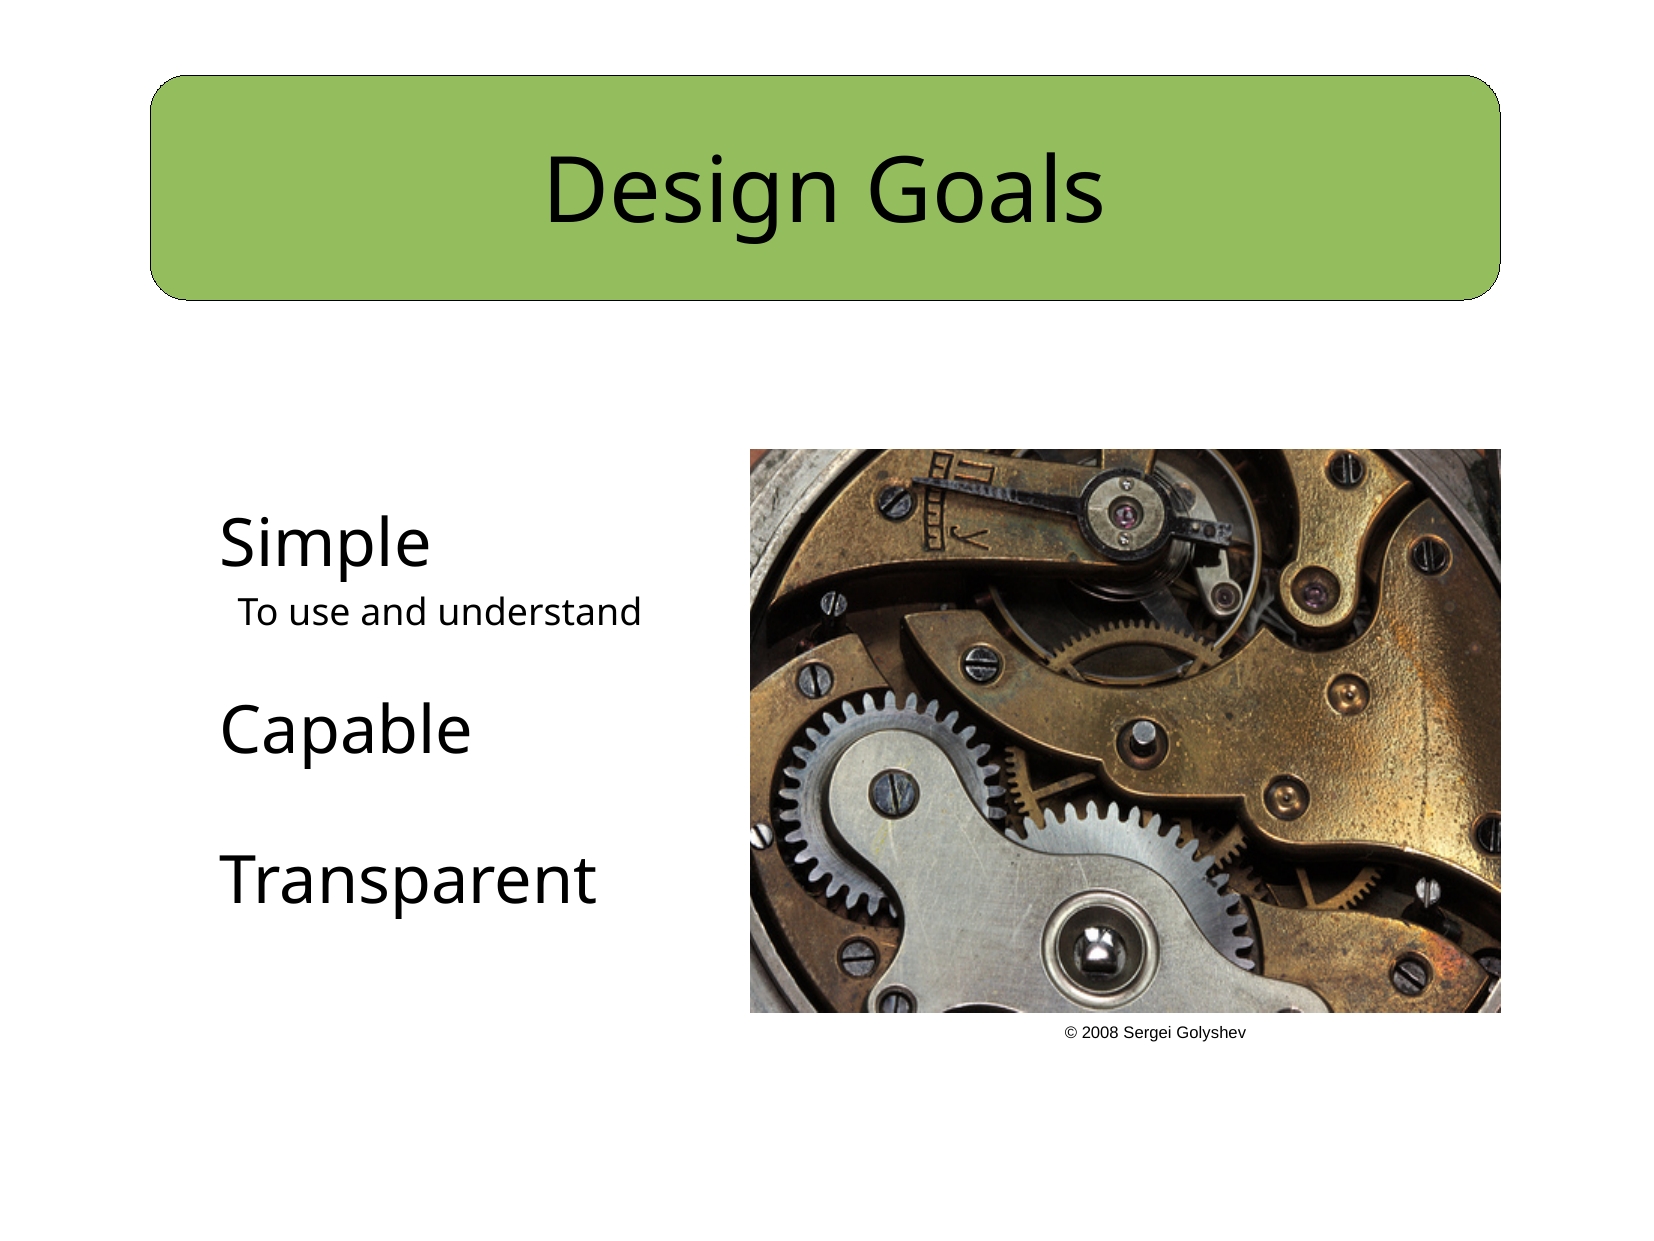

Design Goals
 Simple
To use and understand
 Capable
 Transparent
© 2008 Sergei Golyshev